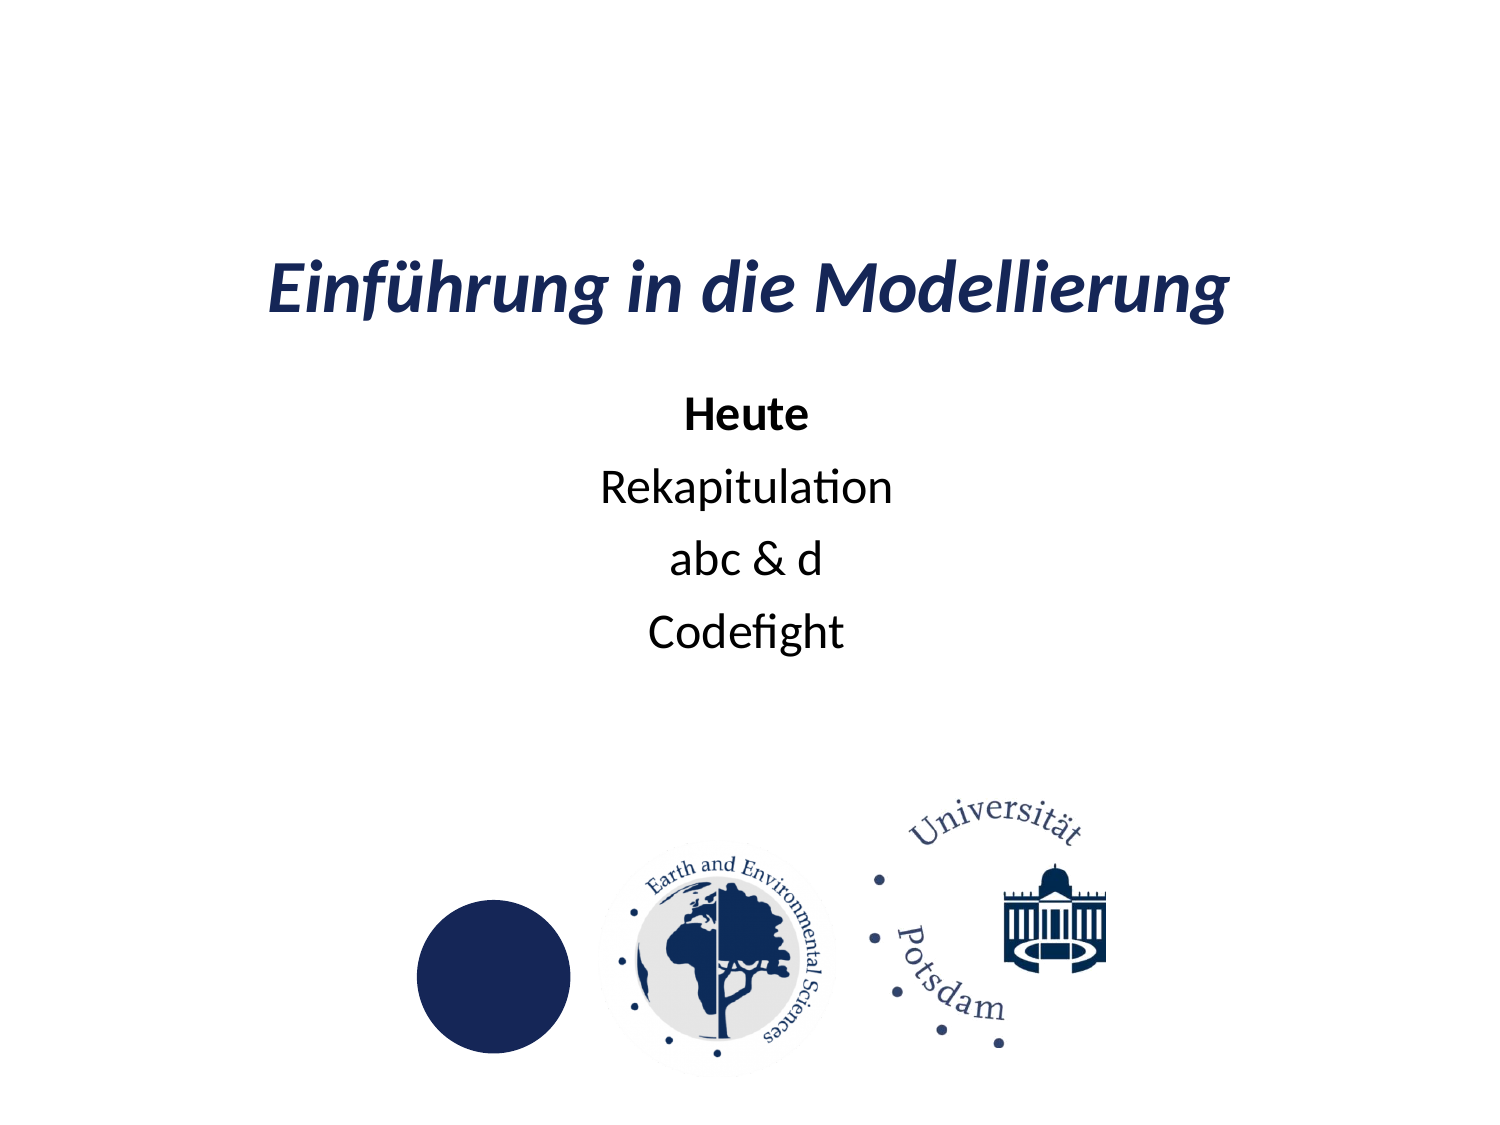

Einführung in die Modellierung
Heute
Rekapitulation
abc & d
Codefight